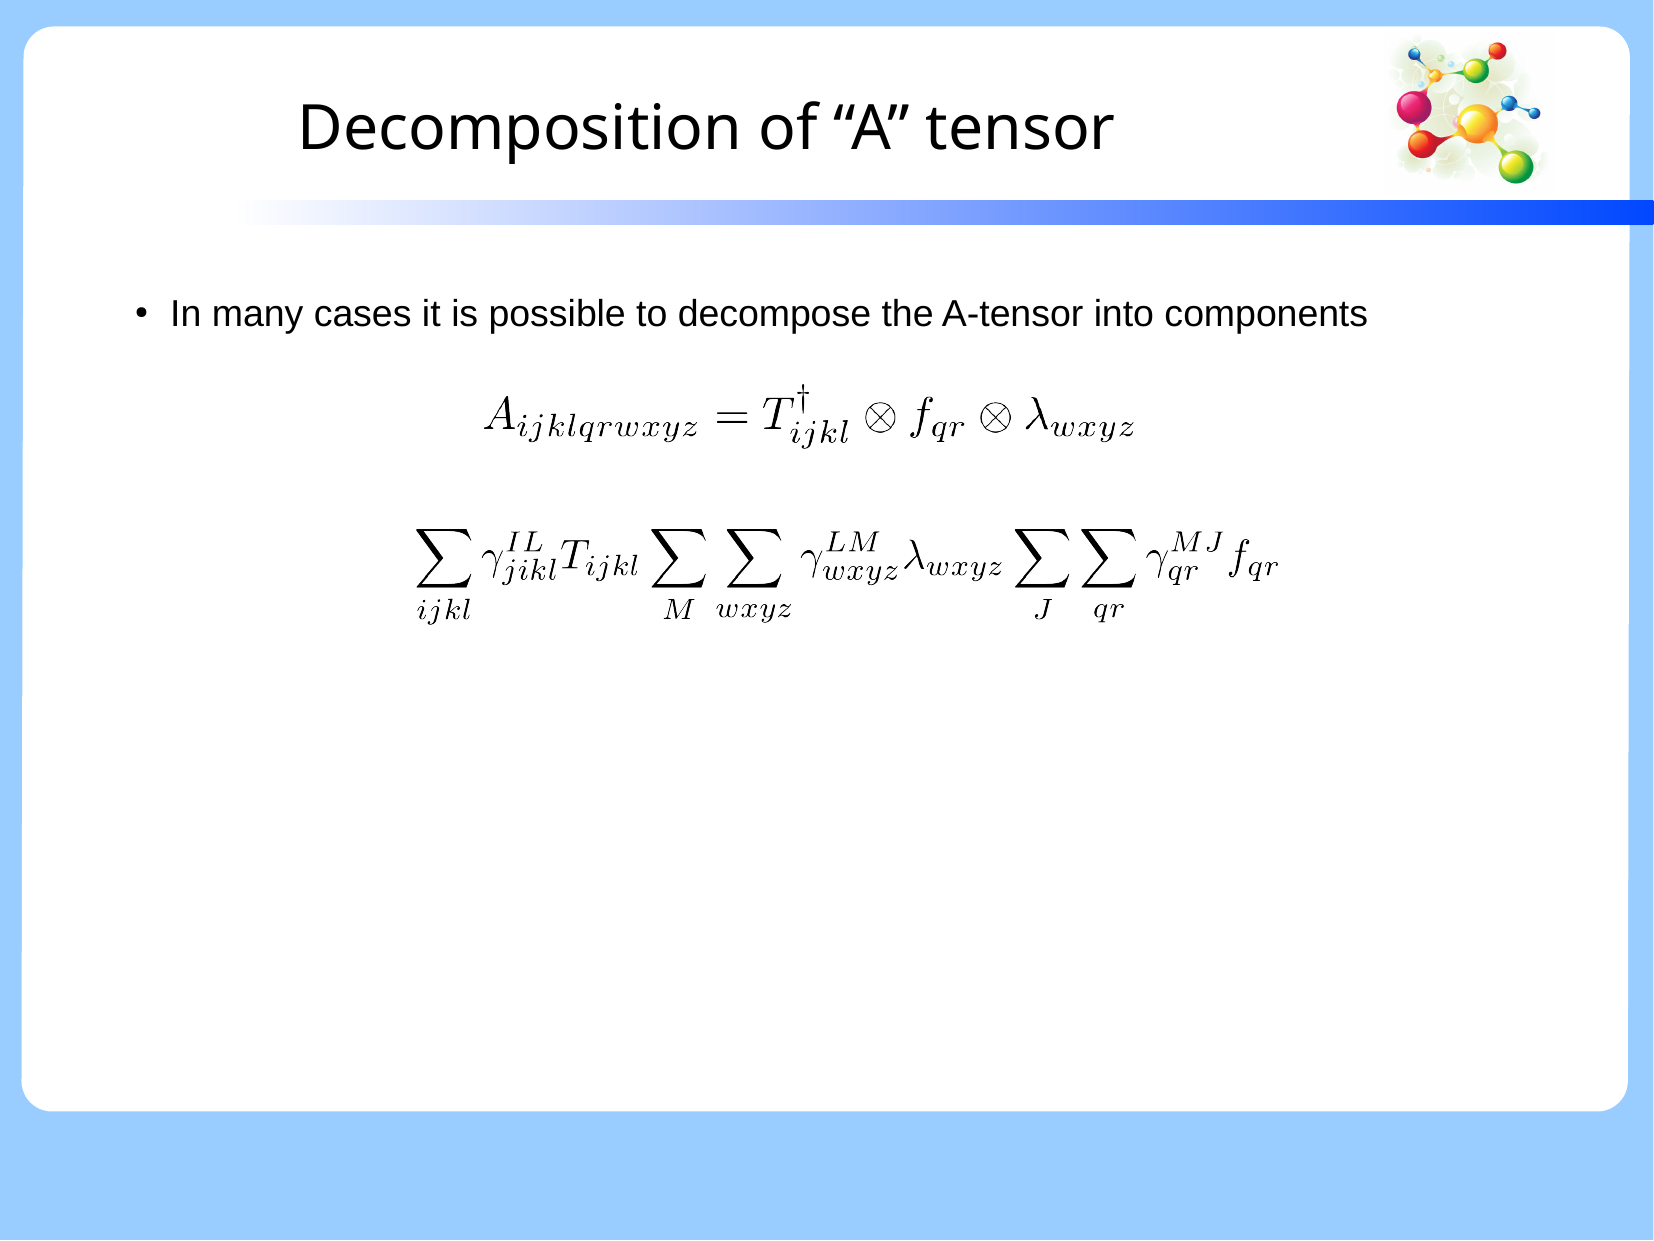

# Decomposition of “A” tensor
In many cases it is possible to decompose the A-tensor into components